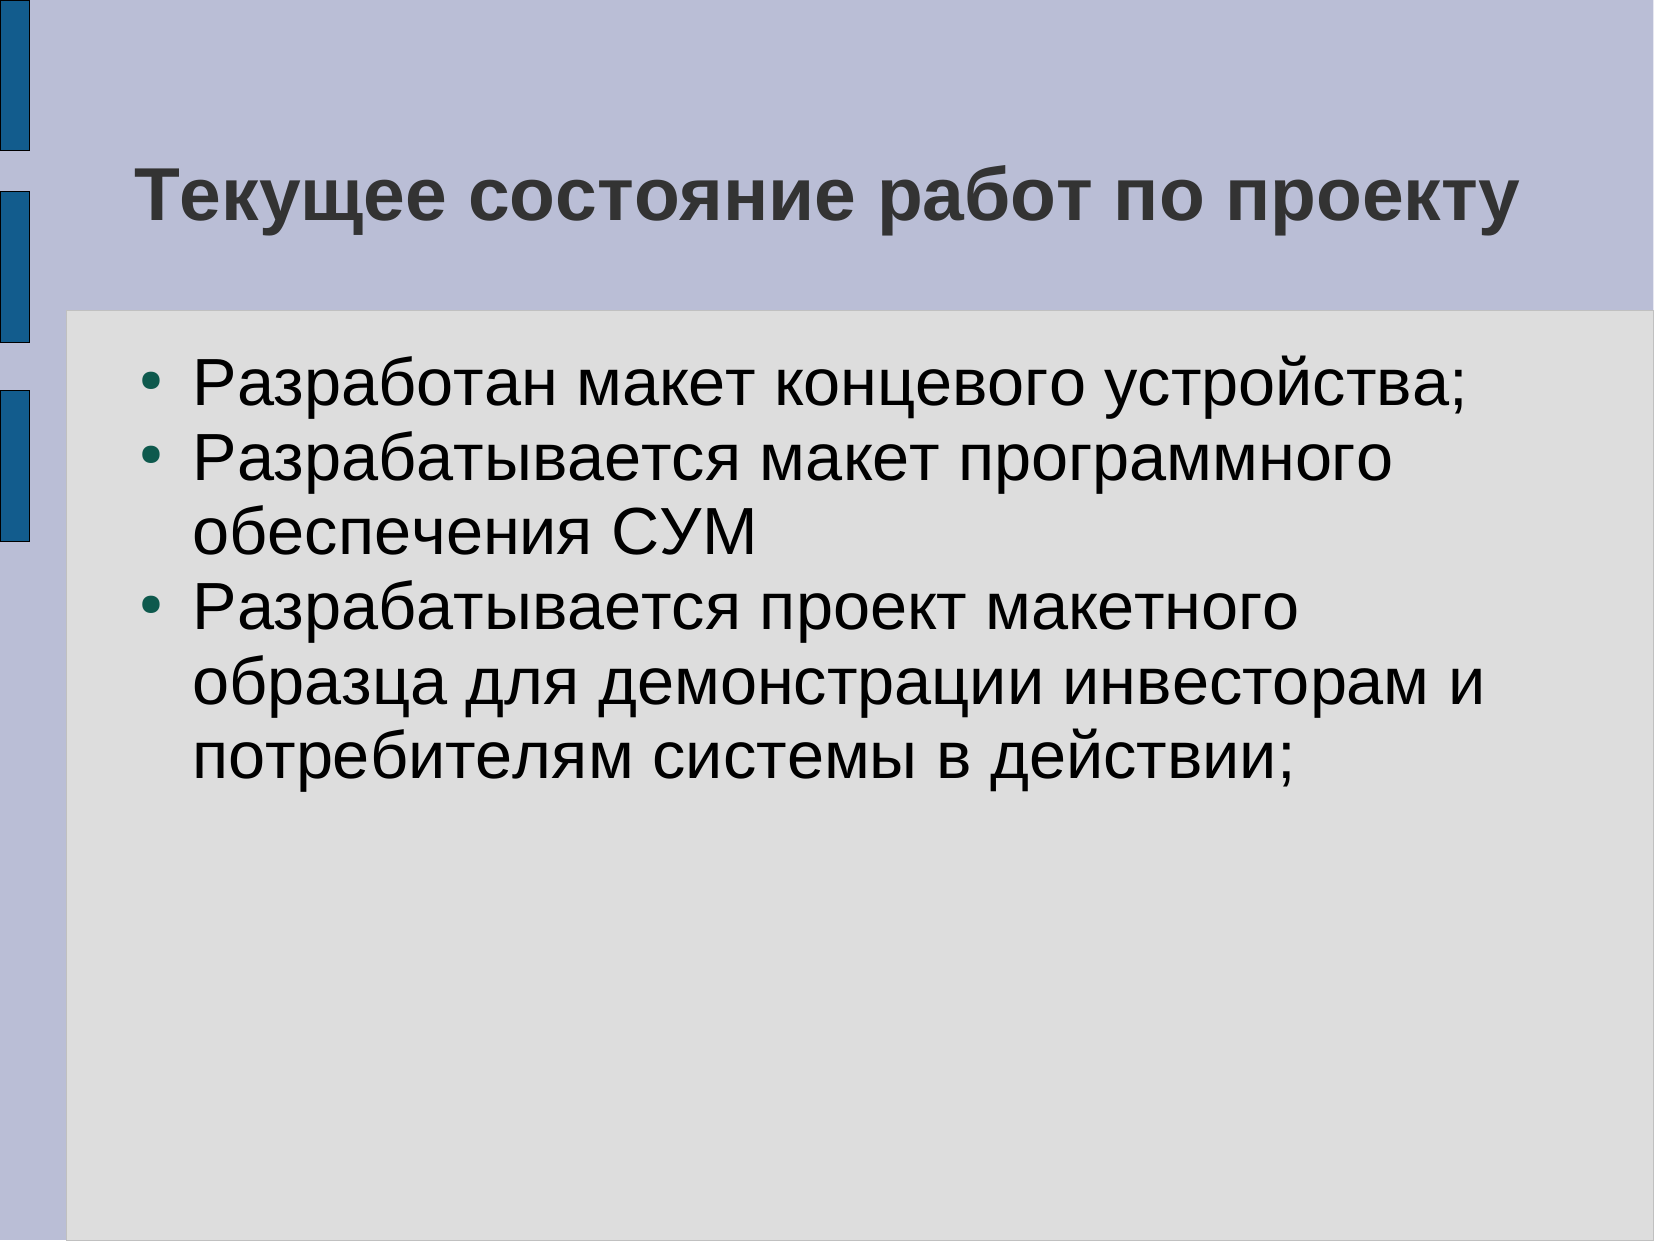

# Текущее состояние работ по проекту
Разработан макет концевого устройства;
Разрабатывается макет программного обеспечения СУМ
Разрабатывается проект макетного образца для демонстрации инвесторам и потребителям системы в действии;